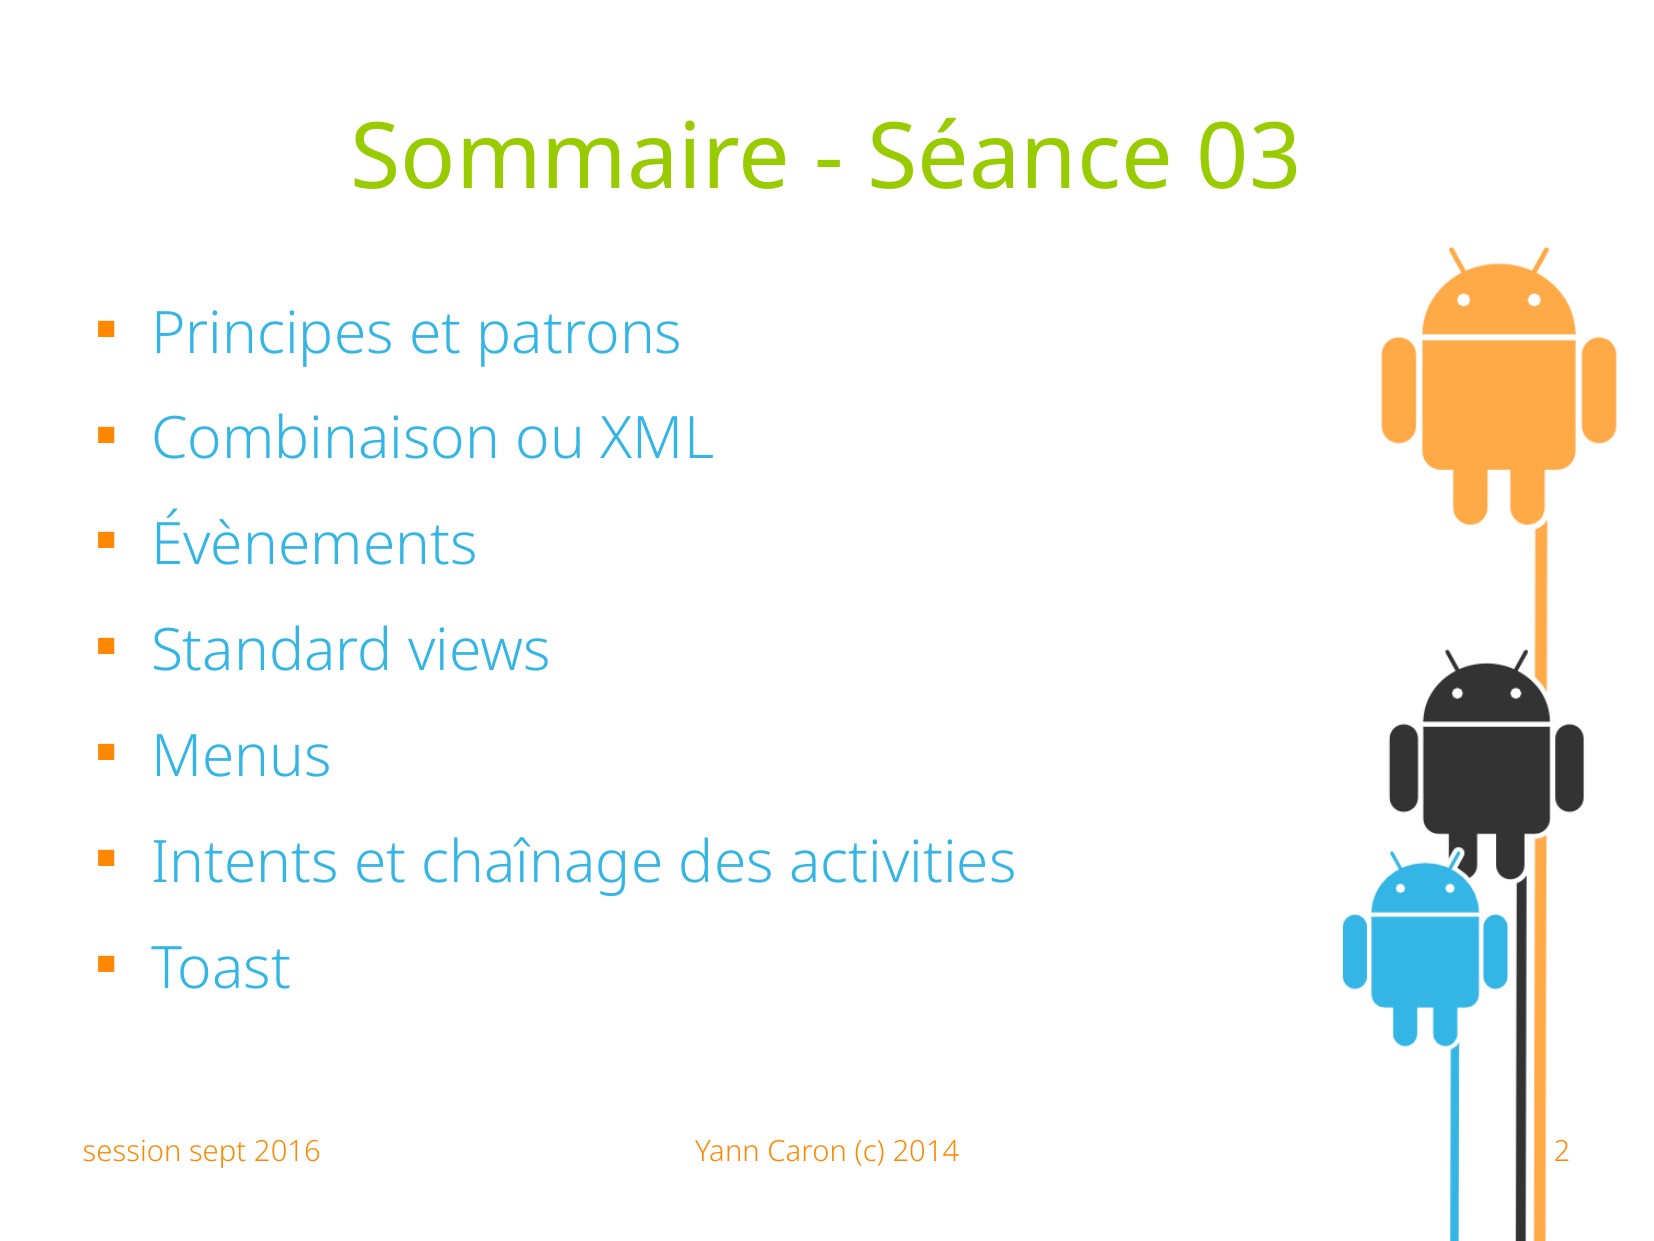

# Sommaire - Séance 03
Principes et patrons
Combinaison ou XML
Évènements
Standard views
Menus
Intents et chaînage des activities
Toast
session sept 2016
Yann Caron (c) 2014
2